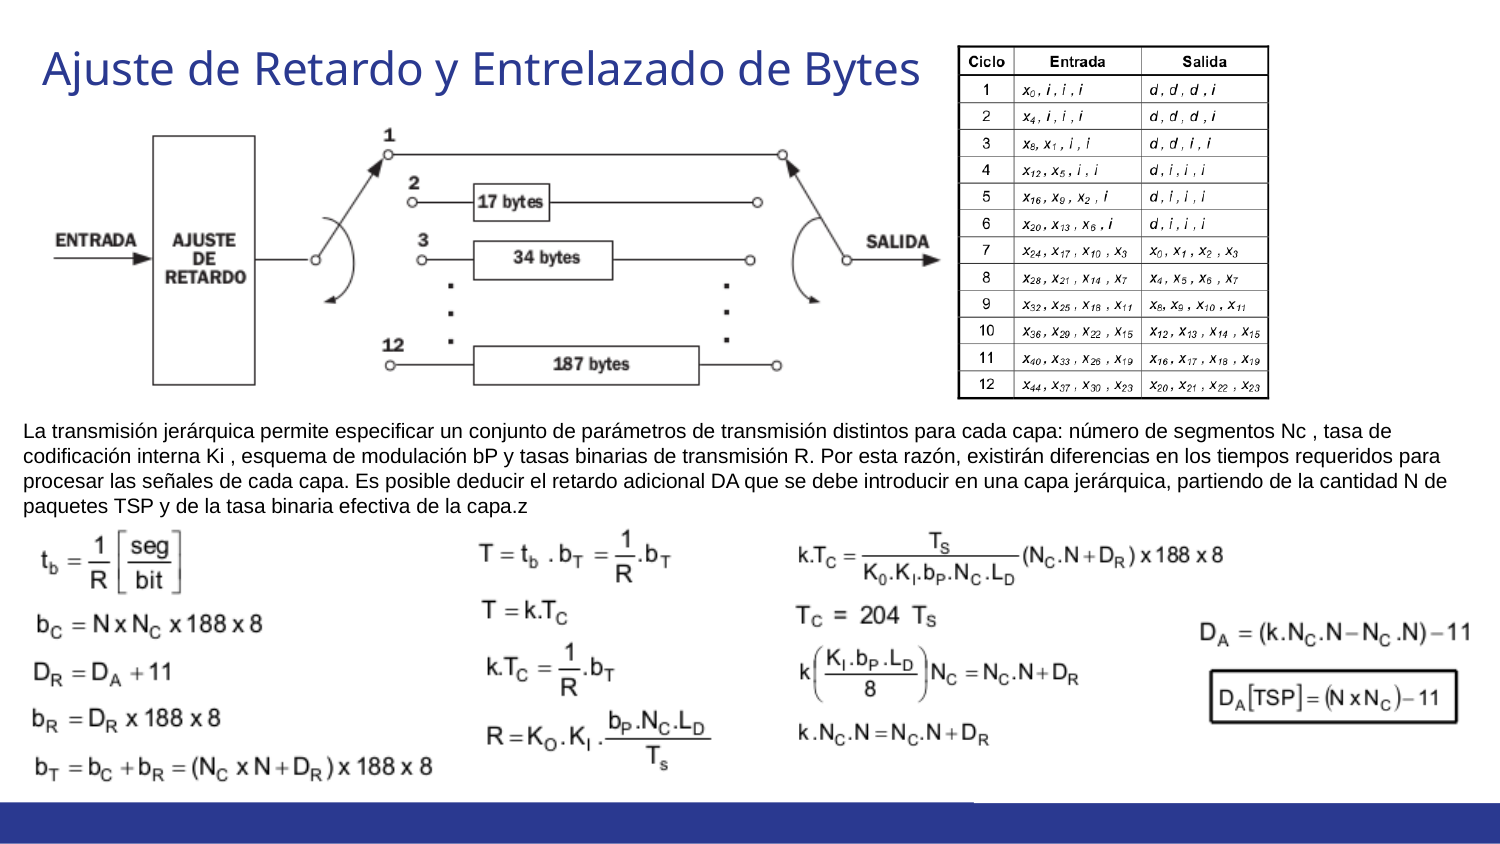

# Ajuste de Retardo y Entrelazado de Bytes
La transmisión jerárquica permite especificar un conjunto de parámetros de transmisión distintos para cada capa: número de segmentos Nc , tasa de codificación interna Ki , esquema de modulación bP y tasas binarias de transmisión R. Por esta razón, existirán diferencias en los tiempos requeridos para procesar las señales de cada capa. Es posible deducir el retardo adicional DA que se debe introducir en una capa jerárquica, partiendo de la cantidad N de paquetes TSP y de la tasa binaria efectiva de la capa.z